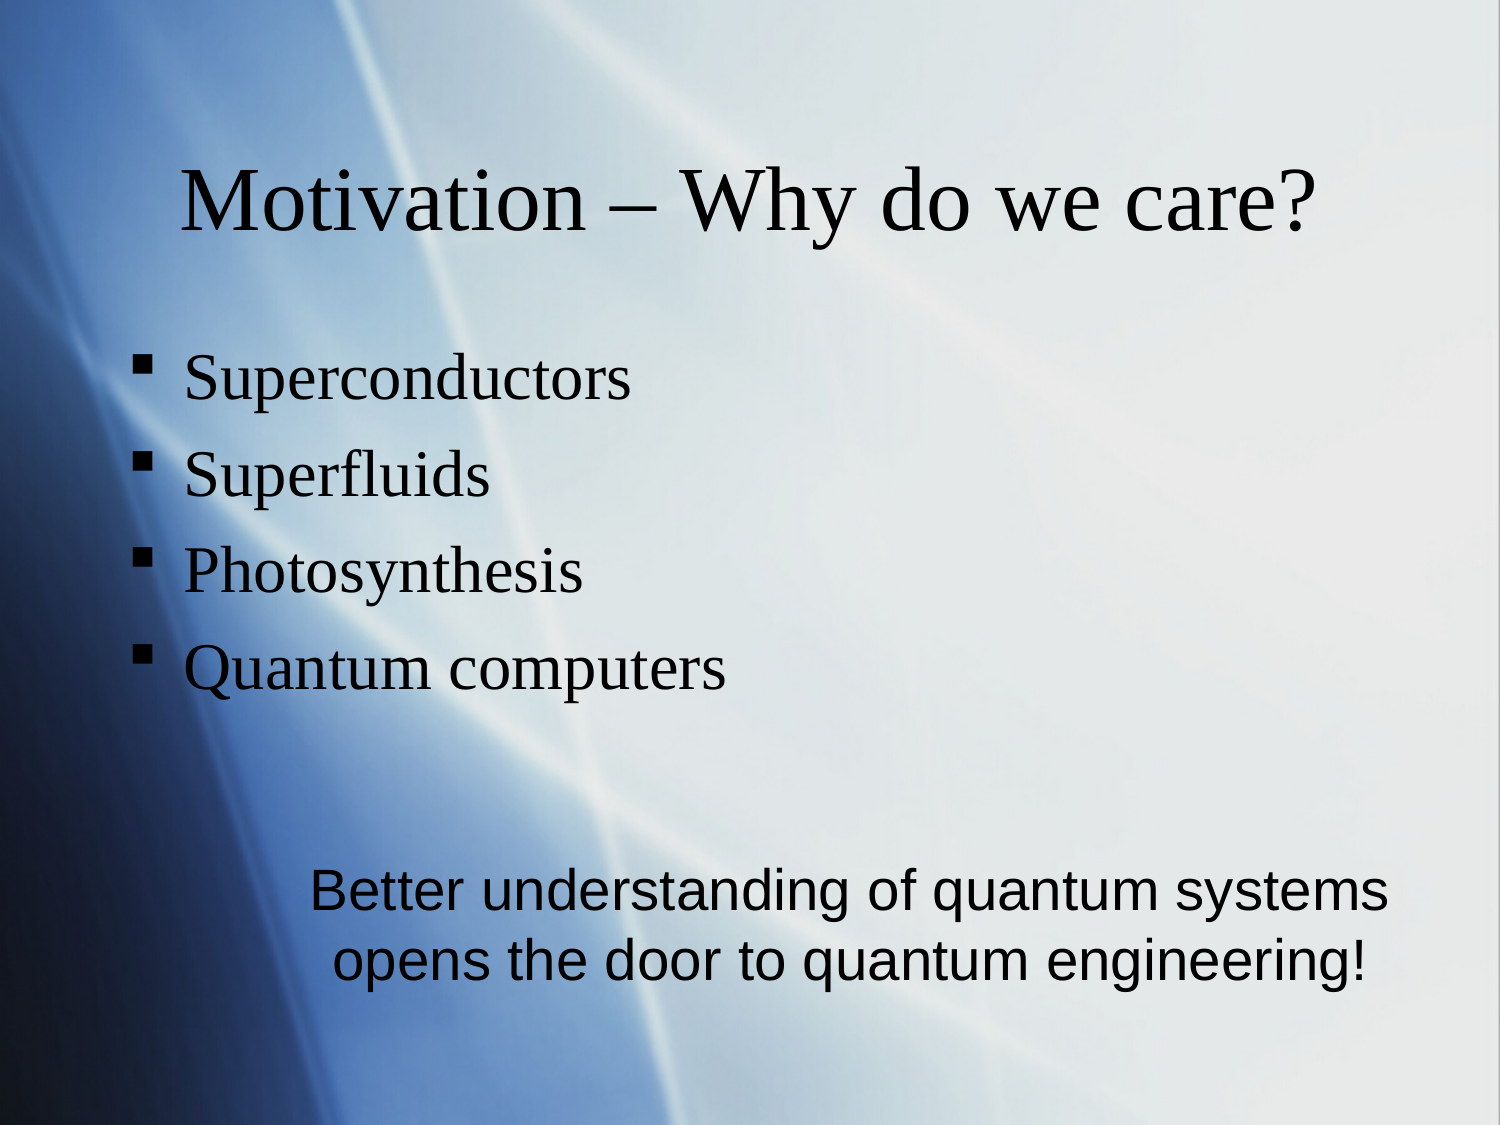

# Motivation – Why do we care?
Superconductors
Superfluids
Photosynthesis
Quantum computers
Better understanding of quantum systems opens the door to quantum engineering!